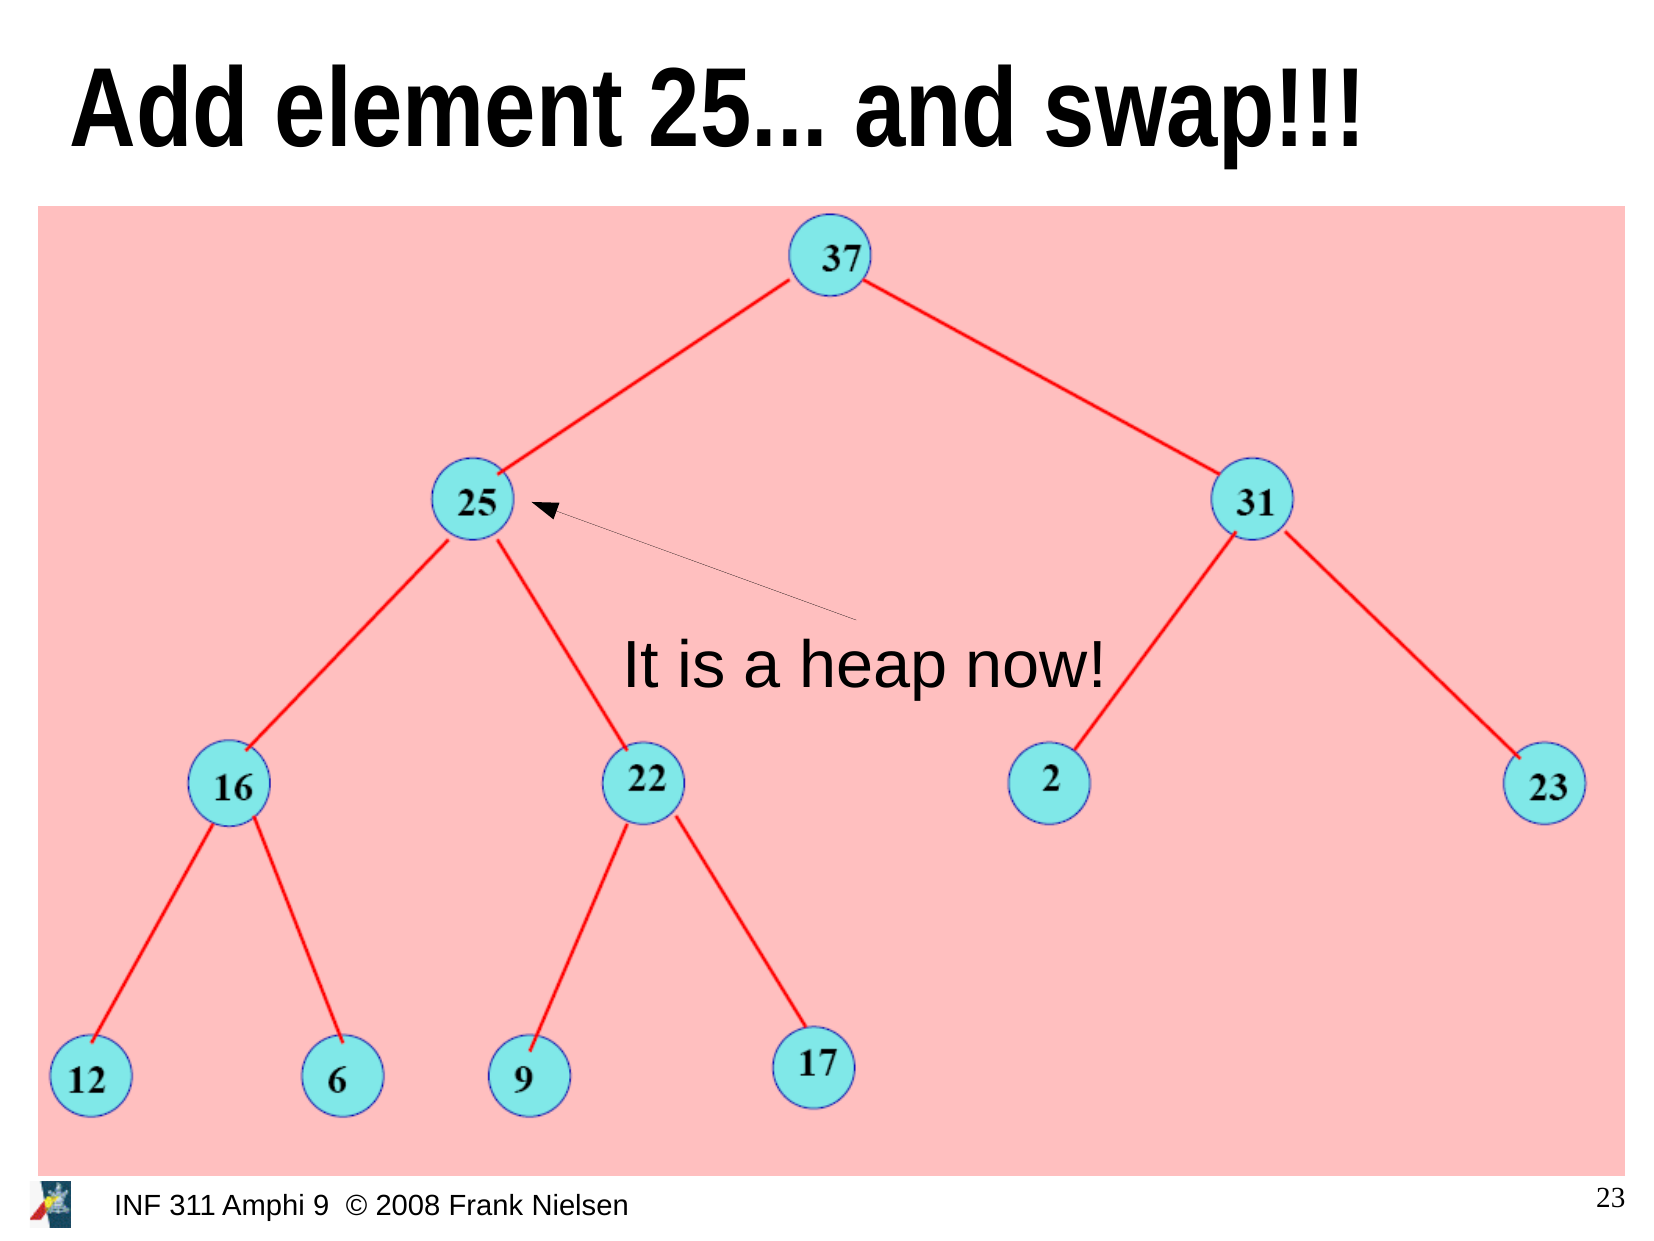

Add element 25... and swap!!!
It is a heap now!